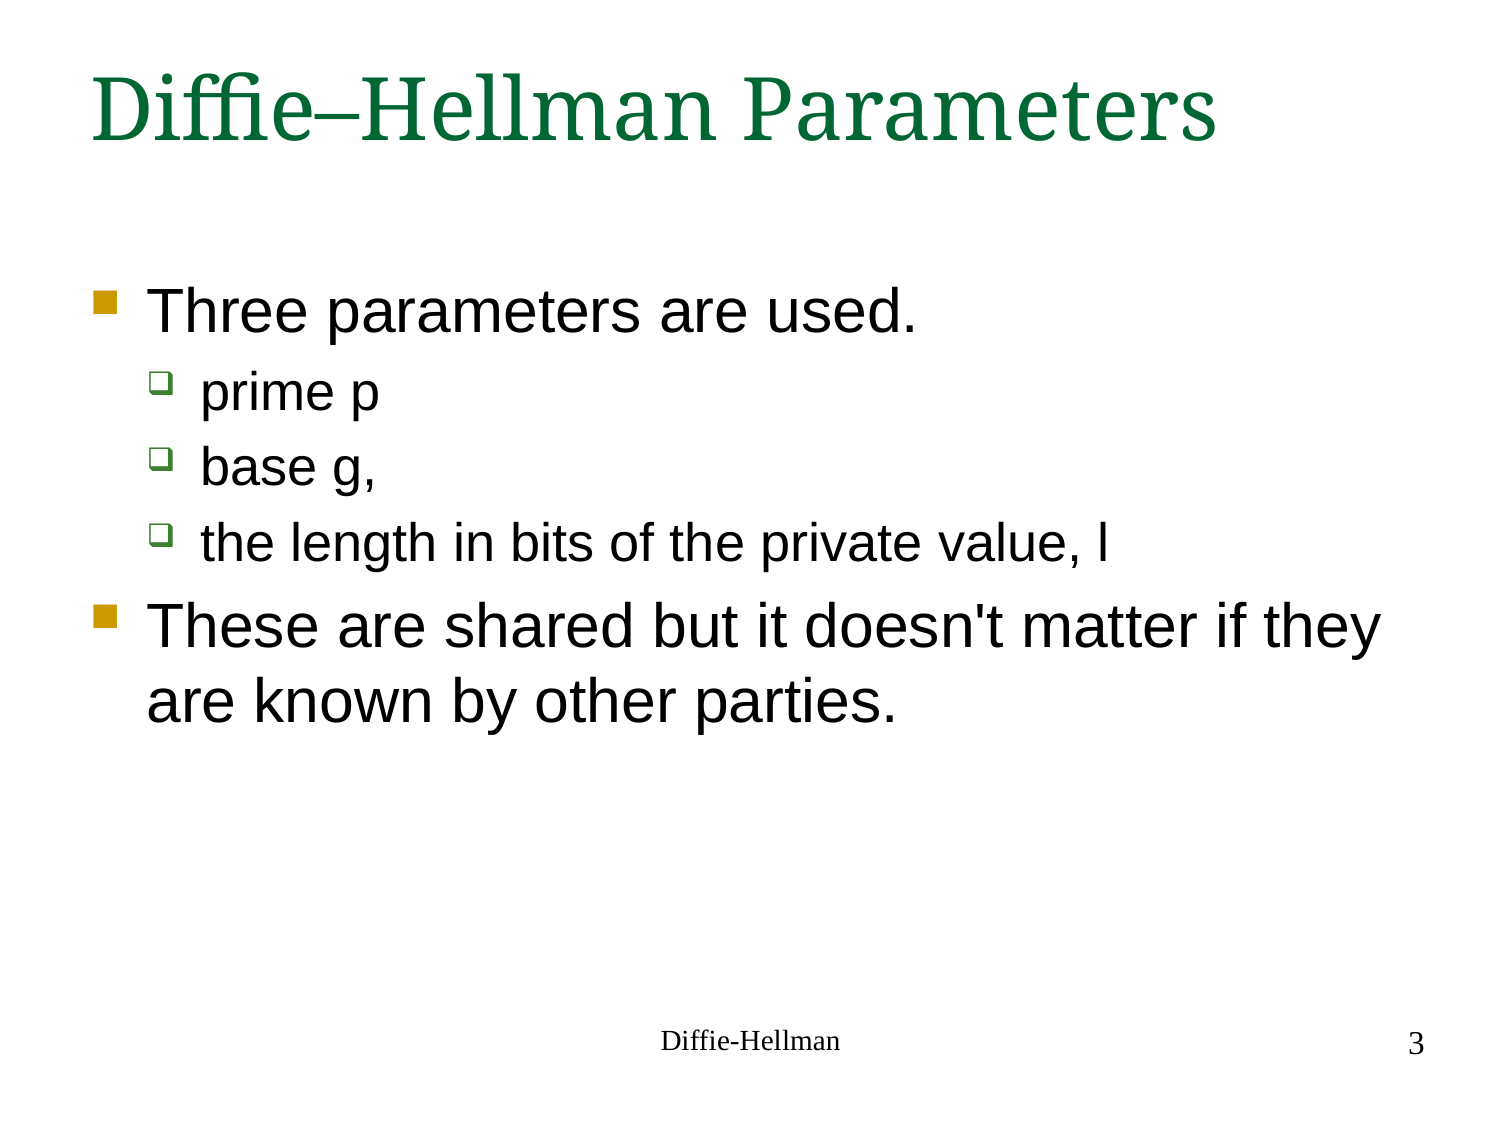

# Diffie–Hellman Parameters
Three parameters are used.
prime p
base g,
the length in bits of the private value, l
These are shared but it doesn't matter if they are known by other parties.
Diffie-Hellman
3